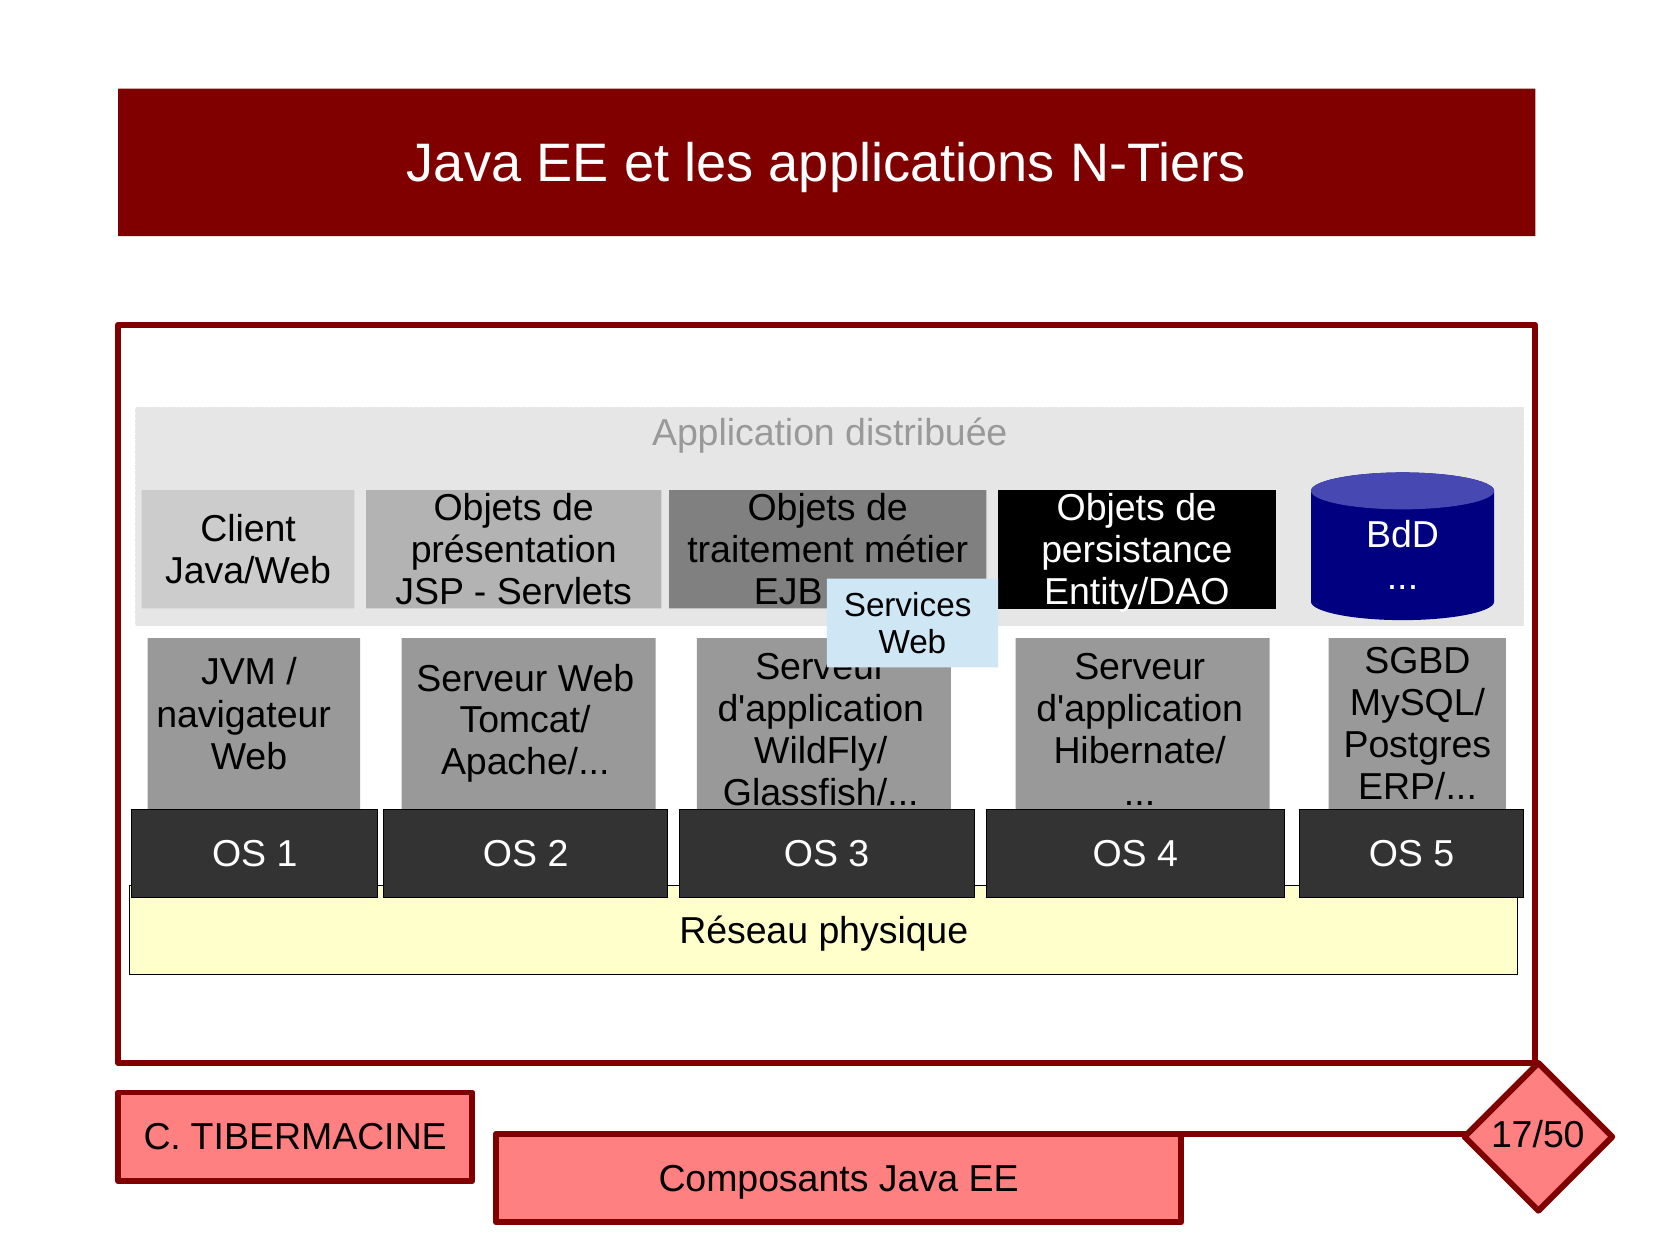

Java EE et les applications N-Tiers
Application distribuée
BdD
...
Client
Java/Web
Objets de présentation
JSP - Servlets
Objets de traitement métier
EJB
Objets de persistance
Entity/DAO
Services
Web
SGBD
MySQL/
Postgres
ERP/...
Serveur
d'application
WildFly/
Glassfish/...
Serveur
d'application
Hibernate/
...
JVM /
navigateur
Web
Serveur Web
Tomcat/
Apache/...
OS 1
OS 2
OS 3
OS 4
OS 5
Réseau physique
C. TIBERMACINE
Composants Java EE